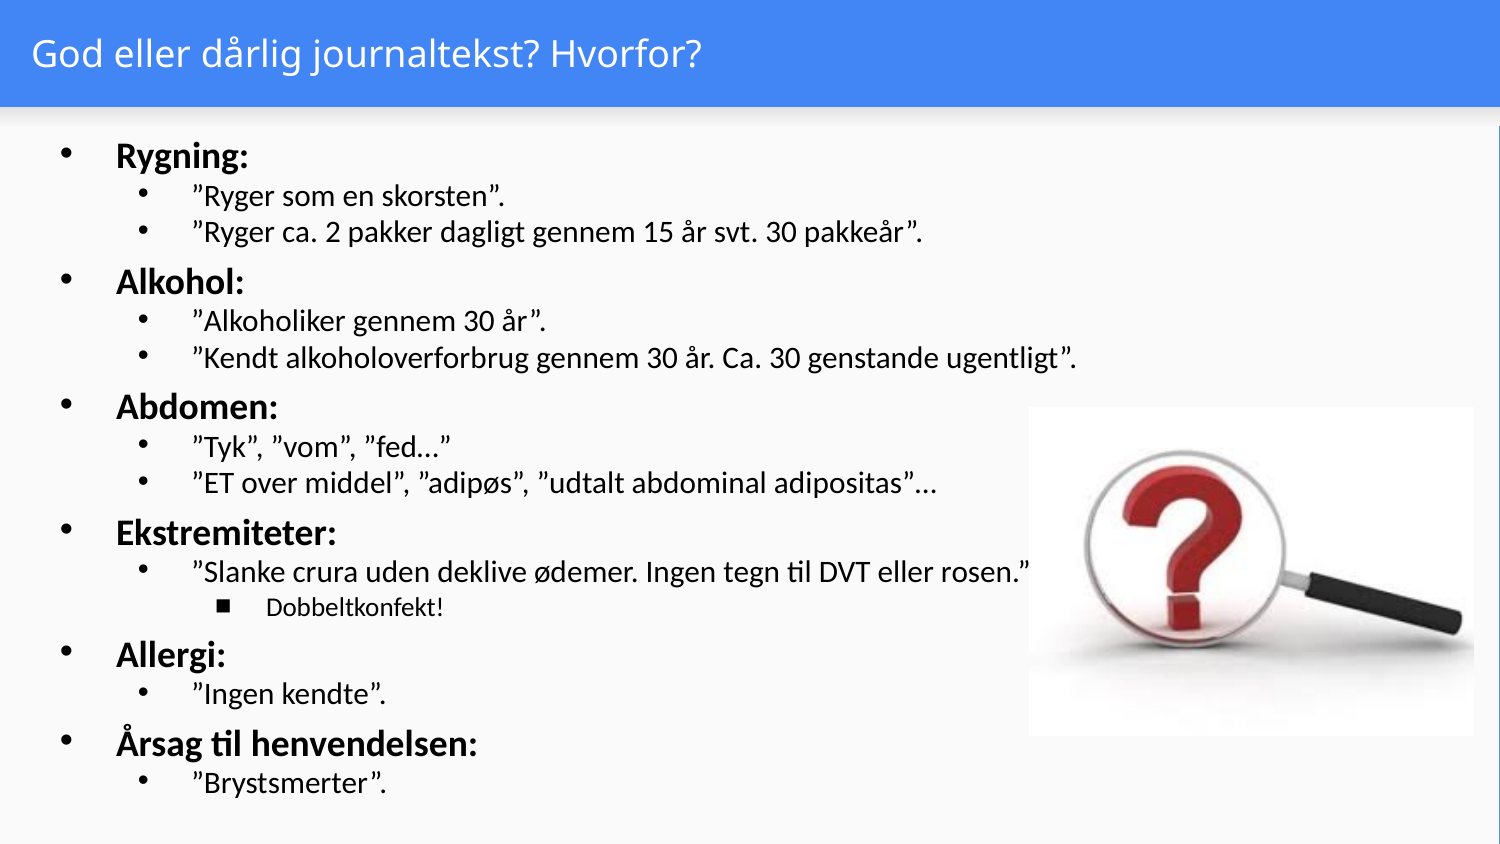

# God eller dårlig journaltekst? Hvorfor?
Rygning:
”Ryger som en skorsten”.
”Ryger ca. 2 pakker dagligt gennem 15 år svt. 30 pakkeår”.
Alkohol:
”Alkoholiker gennem 30 år”.
”Kendt alkoholoverforbrug gennem 30 år. Ca. 30 genstande ugentligt”.
Abdomen:
”Tyk”, ”vom”, ”fed…”
”ET over middel”, ”adipøs”, ”udtalt abdominal adipositas”…
Ekstremiteter:
”Slanke crura uden deklive ødemer. Ingen tegn til DVT eller rosen.”
Dobbeltkonfekt!
Allergi:
”Ingen kendte”.
Årsag til henvendelsen:
”Brystsmerter”.